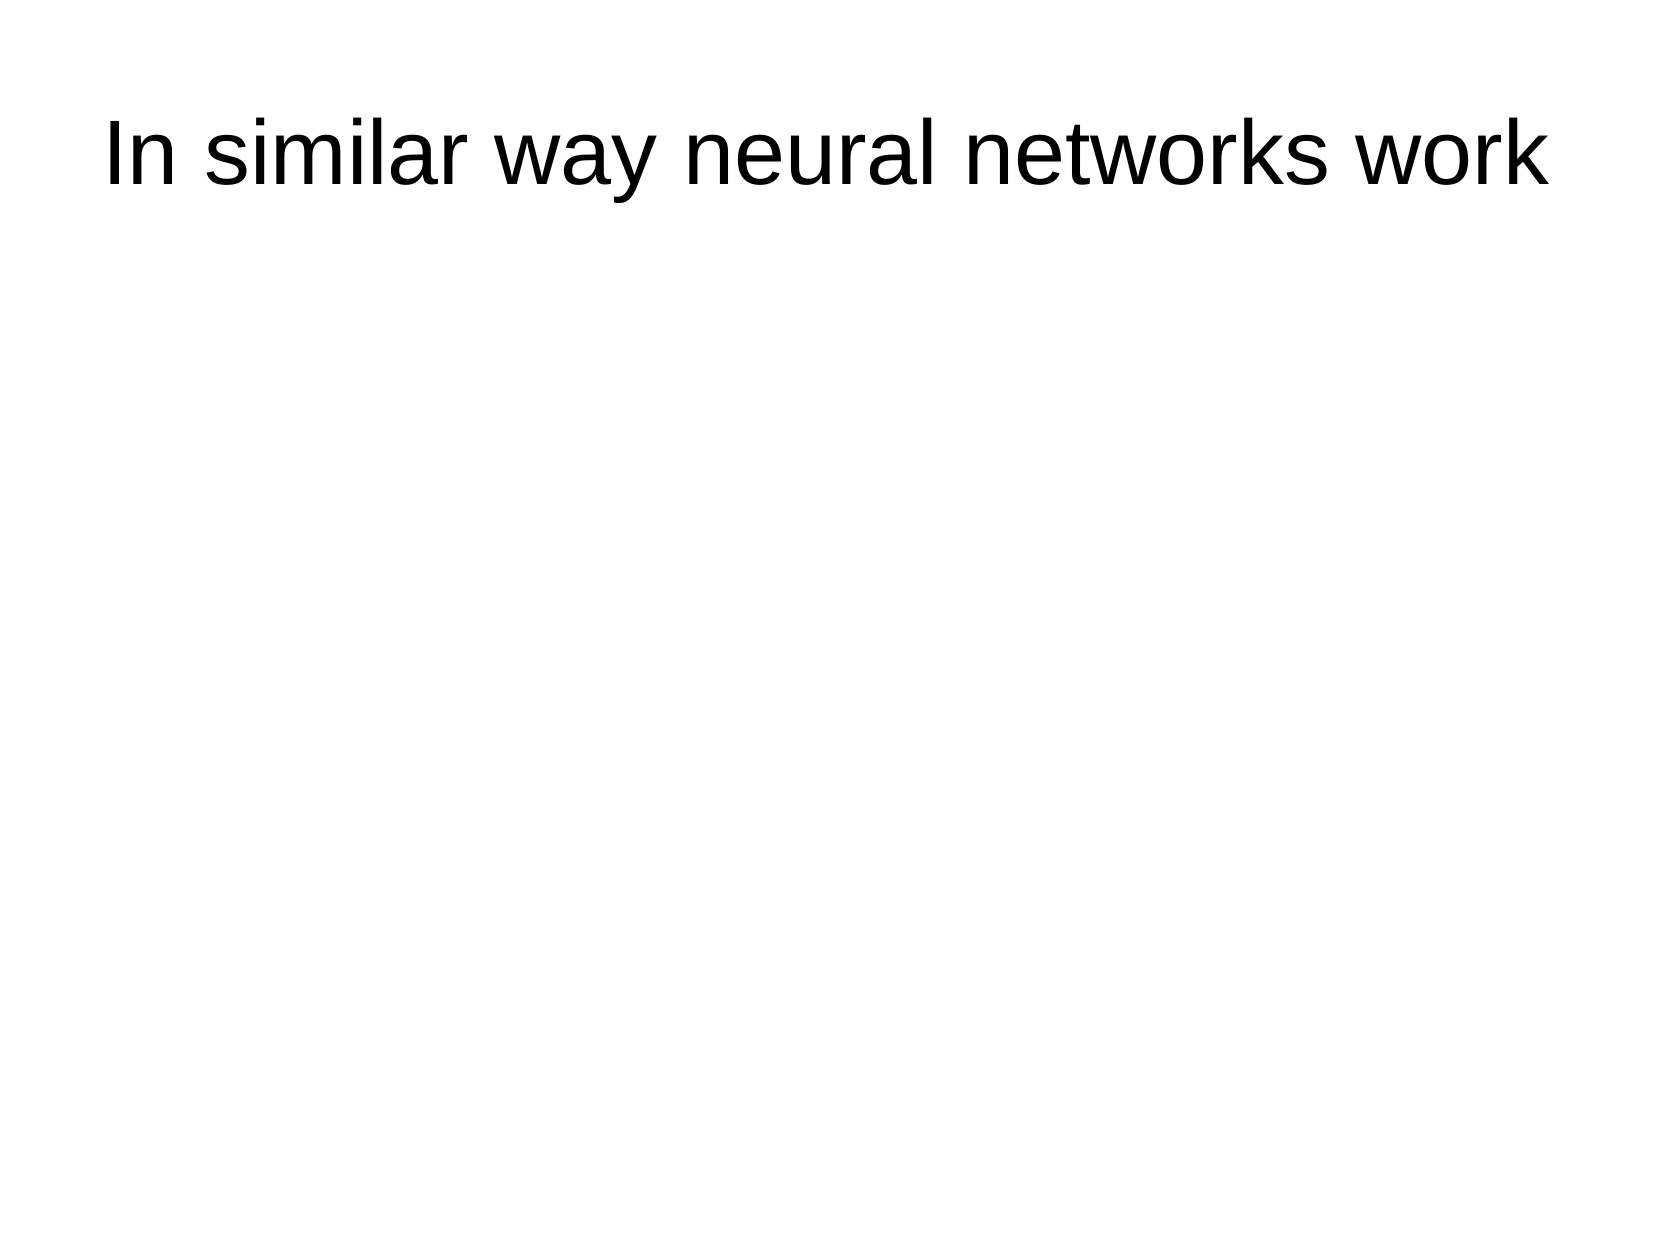

# In similar way neural networks work